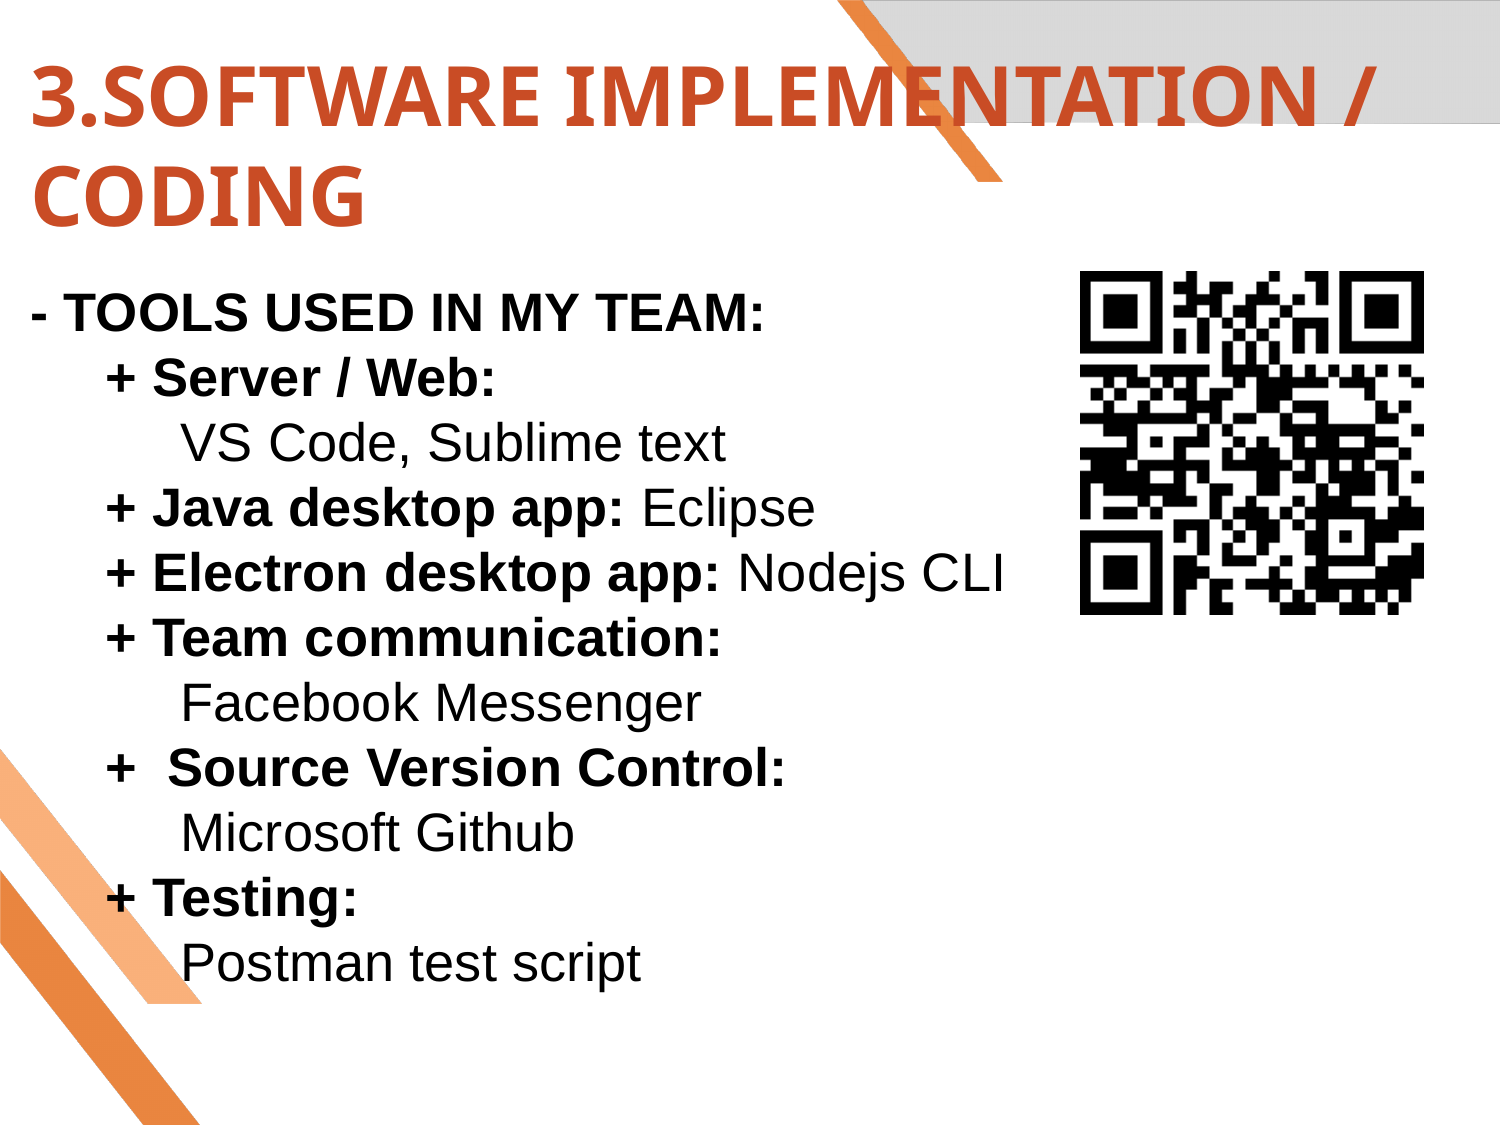

3.SOFTWARE IMPLEMENTATION / CODING
- TOOLS USED IN MY TEAM:
	+ Server / Web:
		VS Code, Sublime text
	+ Java desktop app: Eclipse
	+ Electron desktop app: Nodejs CLI
	+ Team communication: 		 				Facebook Messenger
	+ Source Version Control: 					Microsoft Github
	+ Testing:
		Postman test script